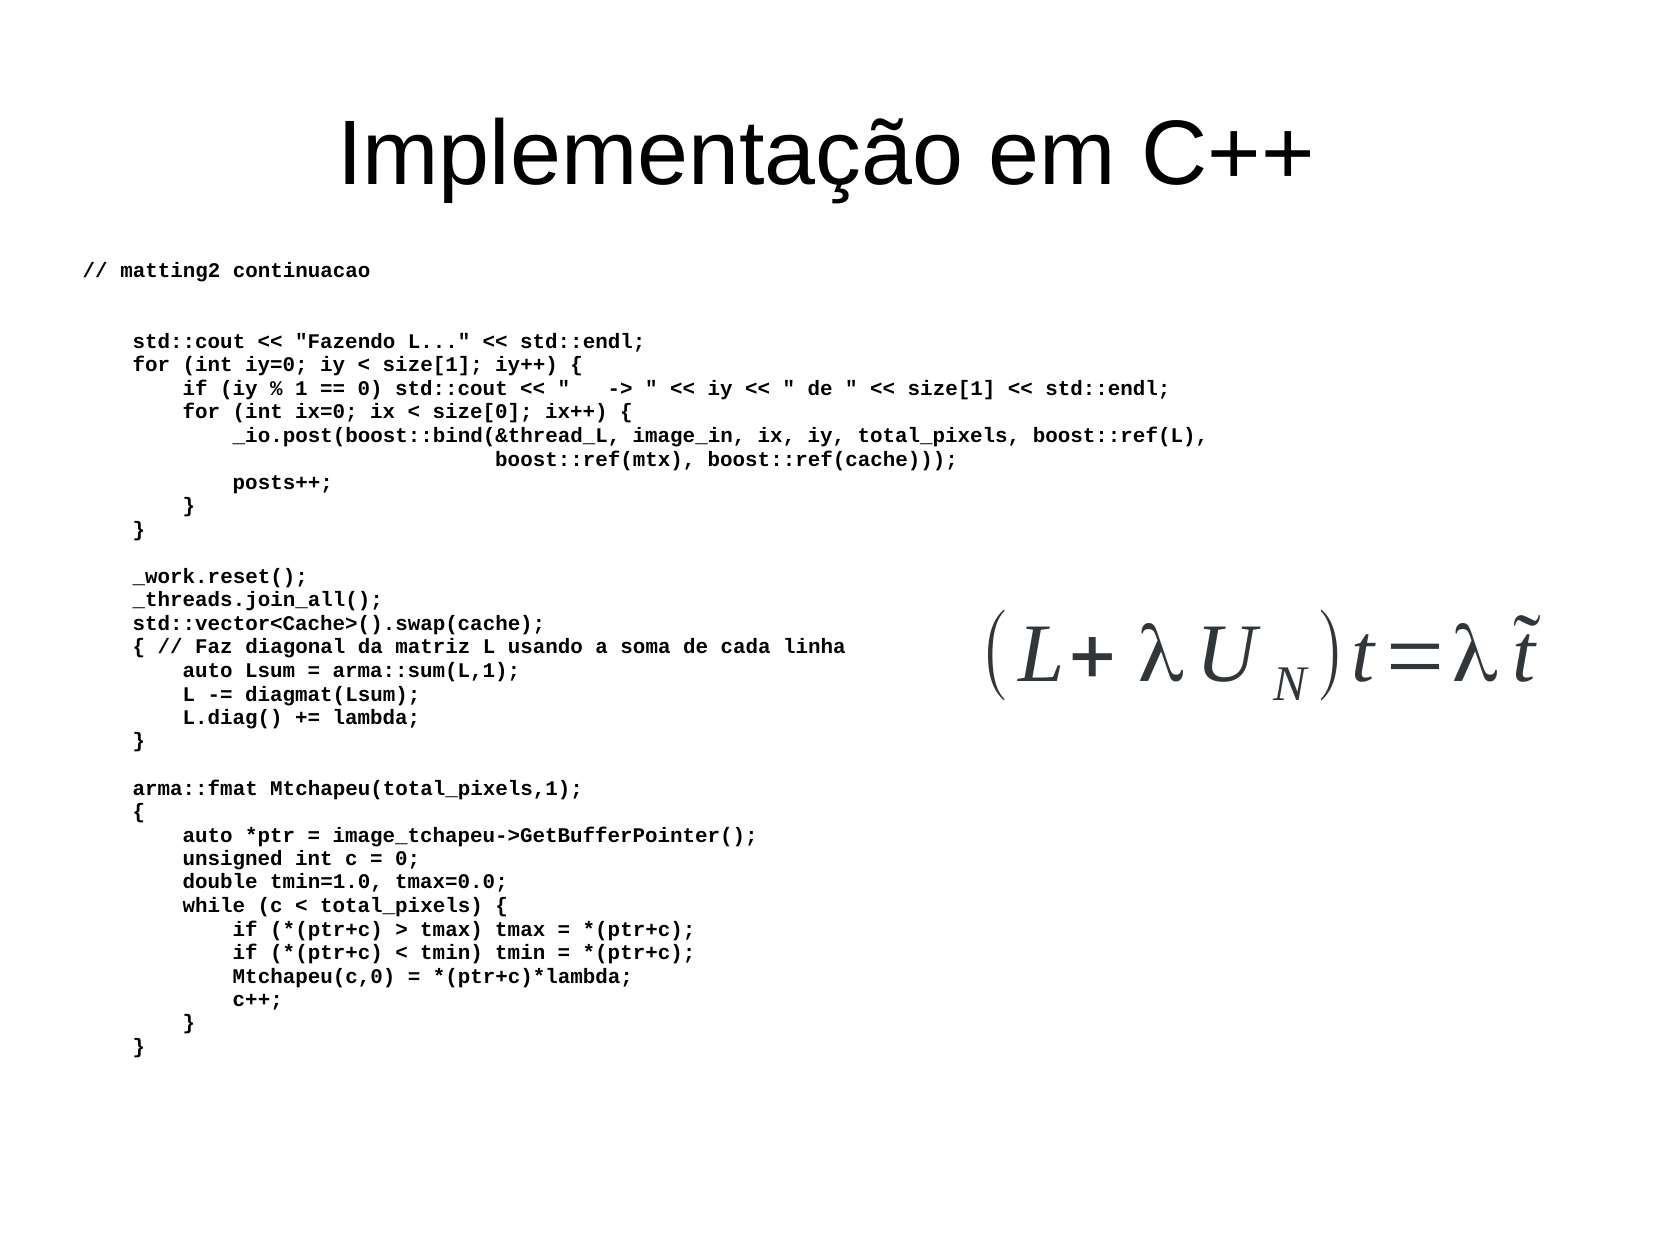

# Implementação em C++
// matting2 continuacao
 std::cout << "Fazendo L..." << std::endl;
 for (int iy=0; iy < size[1]; iy++) {
 if (iy % 1 == 0) std::cout << " -> " << iy << " de " << size[1] << std::endl;
 for (int ix=0; ix < size[0]; ix++) {
 _io.post(boost::bind(&thread_L, image_in, ix, iy, total_pixels, boost::ref(L),
 boost::ref(mtx), boost::ref(cache)));
 posts++;
 }
 }
 _work.reset();
 _threads.join_all();
 std::vector<Cache>().swap(cache);
 { // Faz diagonal da matriz L usando a soma de cada linha
 auto Lsum = arma::sum(L,1);
 L -= diagmat(Lsum);
 L.diag() += lambda;
 }
 arma::fmat Mtchapeu(total_pixels,1);
 {
 auto *ptr = image_tchapeu->GetBufferPointer();
 unsigned int c = 0;
 double tmin=1.0, tmax=0.0;
 while (c < total_pixels) {
 if (*(ptr+c) > tmax) tmax = *(ptr+c);
 if (*(ptr+c) < tmin) tmin = *(ptr+c);
 Mtchapeu(c,0) = *(ptr+c)*lambda;
 c++;
 }
 }